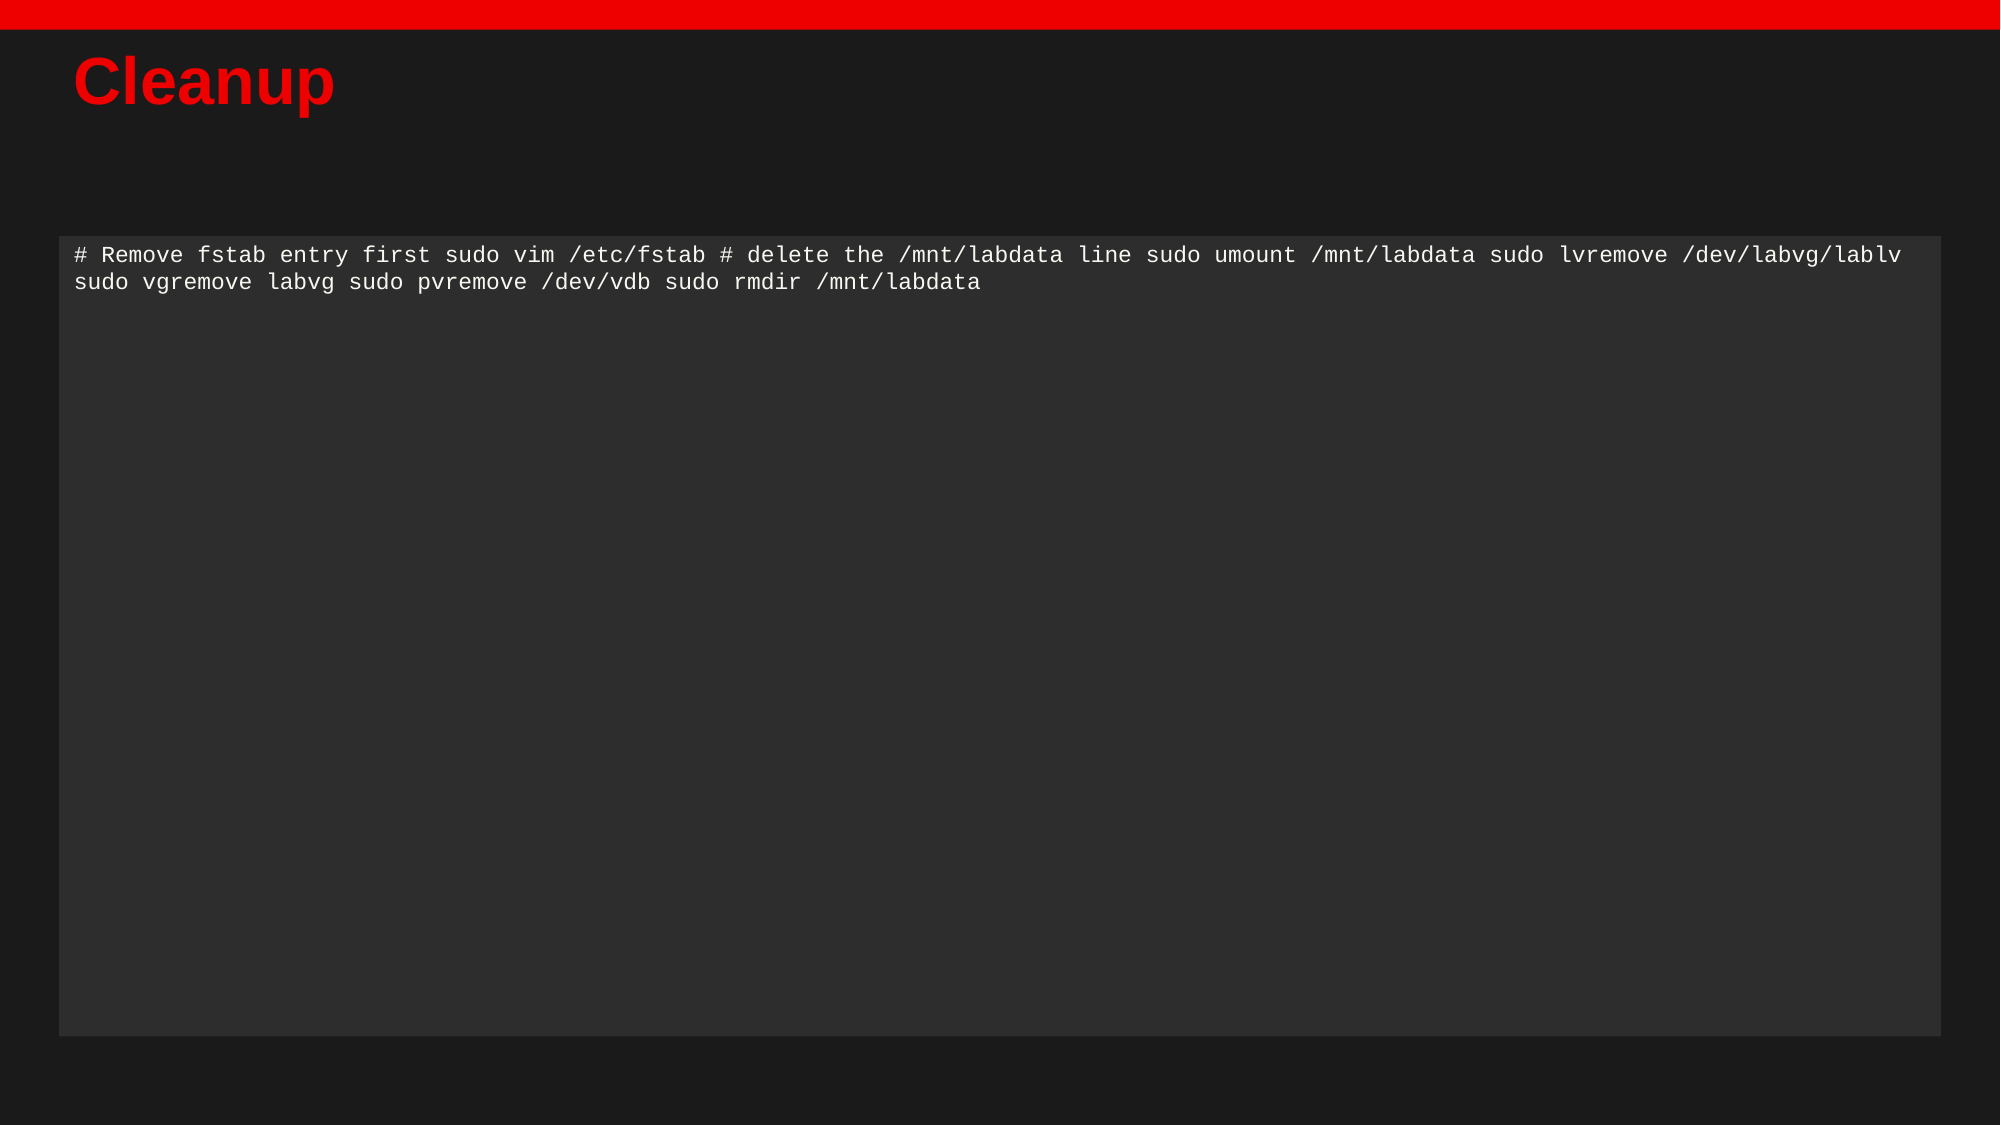

Cleanup
# Remove fstab entry first sudo vim /etc/fstab # delete the /mnt/labdata line sudo umount /mnt/labdata sudo lvremove /dev/labvg/lablv sudo vgremove labvg sudo pvremove /dev/vdb sudo rmdir /mnt/labdata